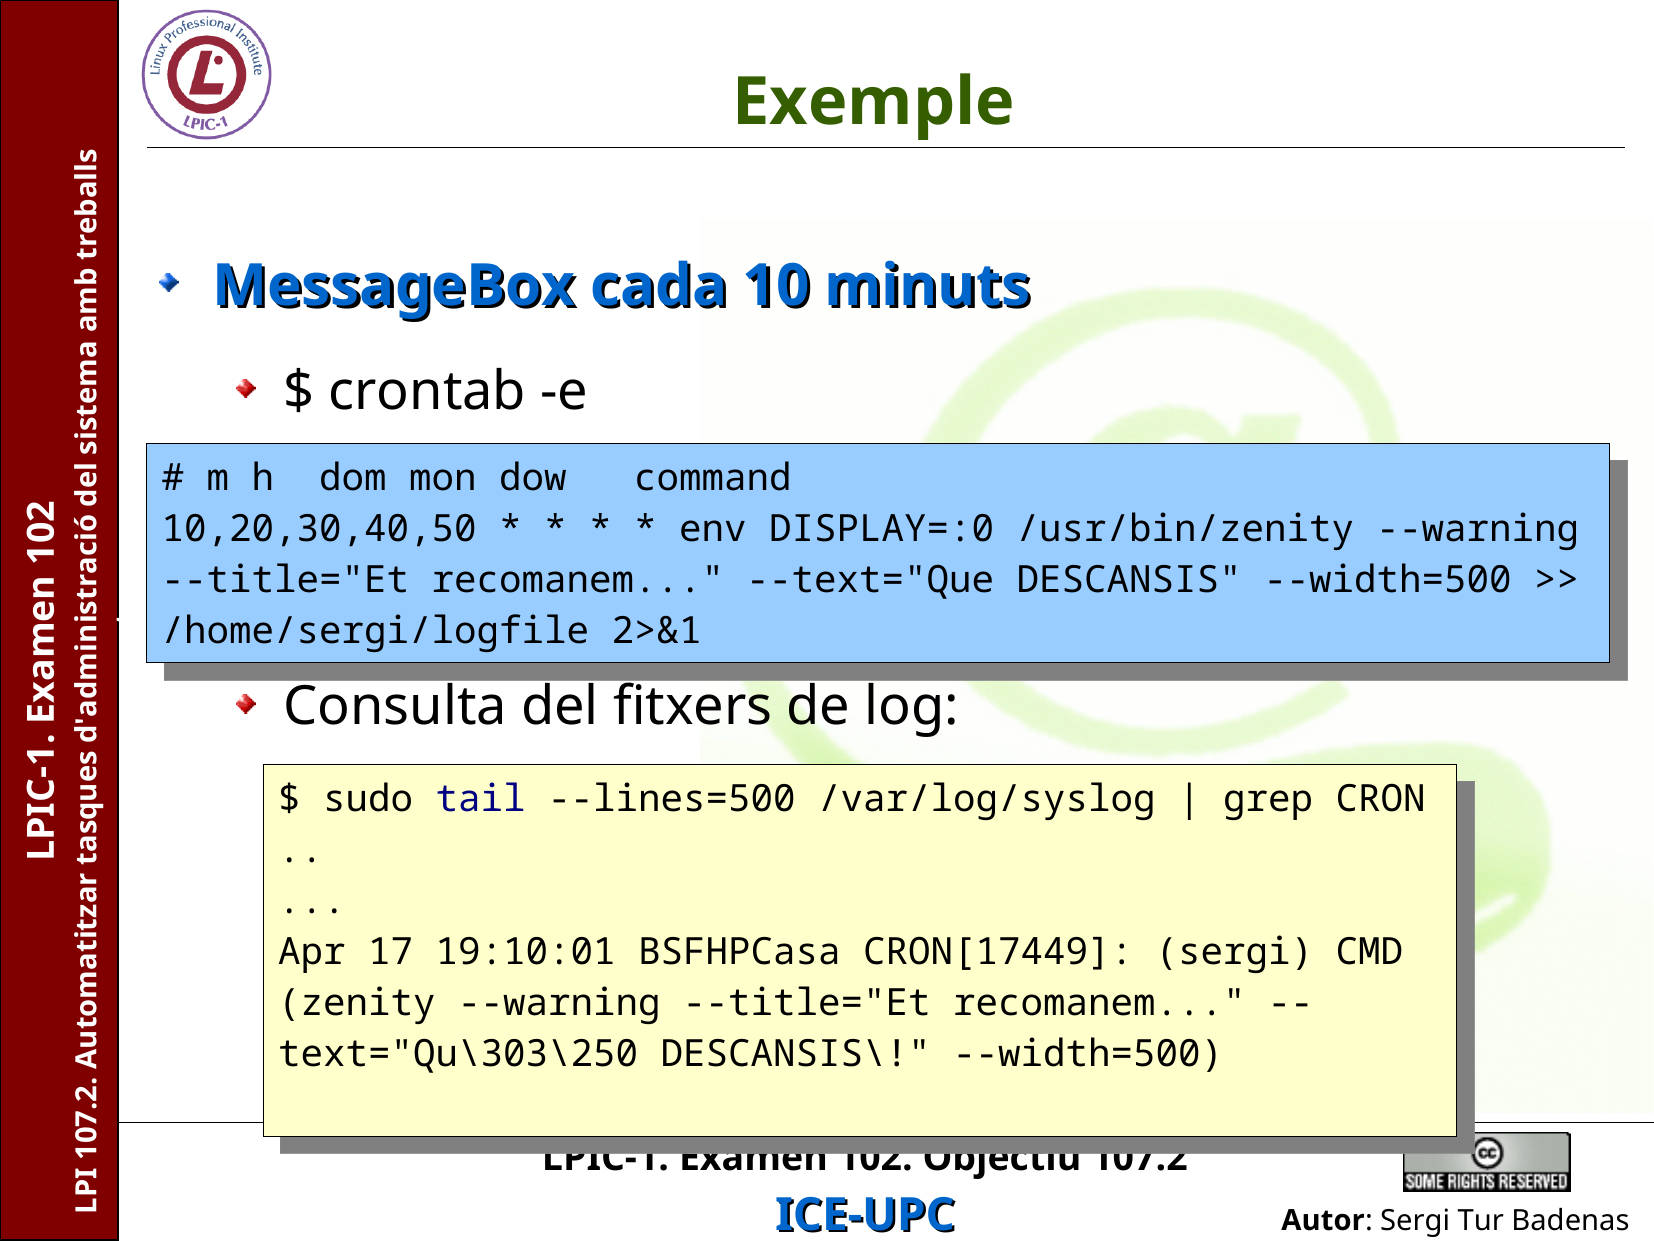

# Exemple
MessageBox cada 10 minuts
$ crontab -e
Consulta del fitxers de log:
# m h dom mon dow command
10,20,30,40,50 * * * * env DISPLAY=:0 /usr/bin/zenity --warning --title="Et recomanem..." --text="Que DESCANSIS" --width=500 >> /home/sergi/logfile 2>&1
$ sudo tail --lines=500 /var/log/syslog | grep CRON
..
...
Apr 17 19:10:01 BSFHPCasa CRON[17449]: (sergi) CMD (zenity --warning --title="Et recomanem..." --text="Qu\303\250 DESCANSIS\!" --width=500)